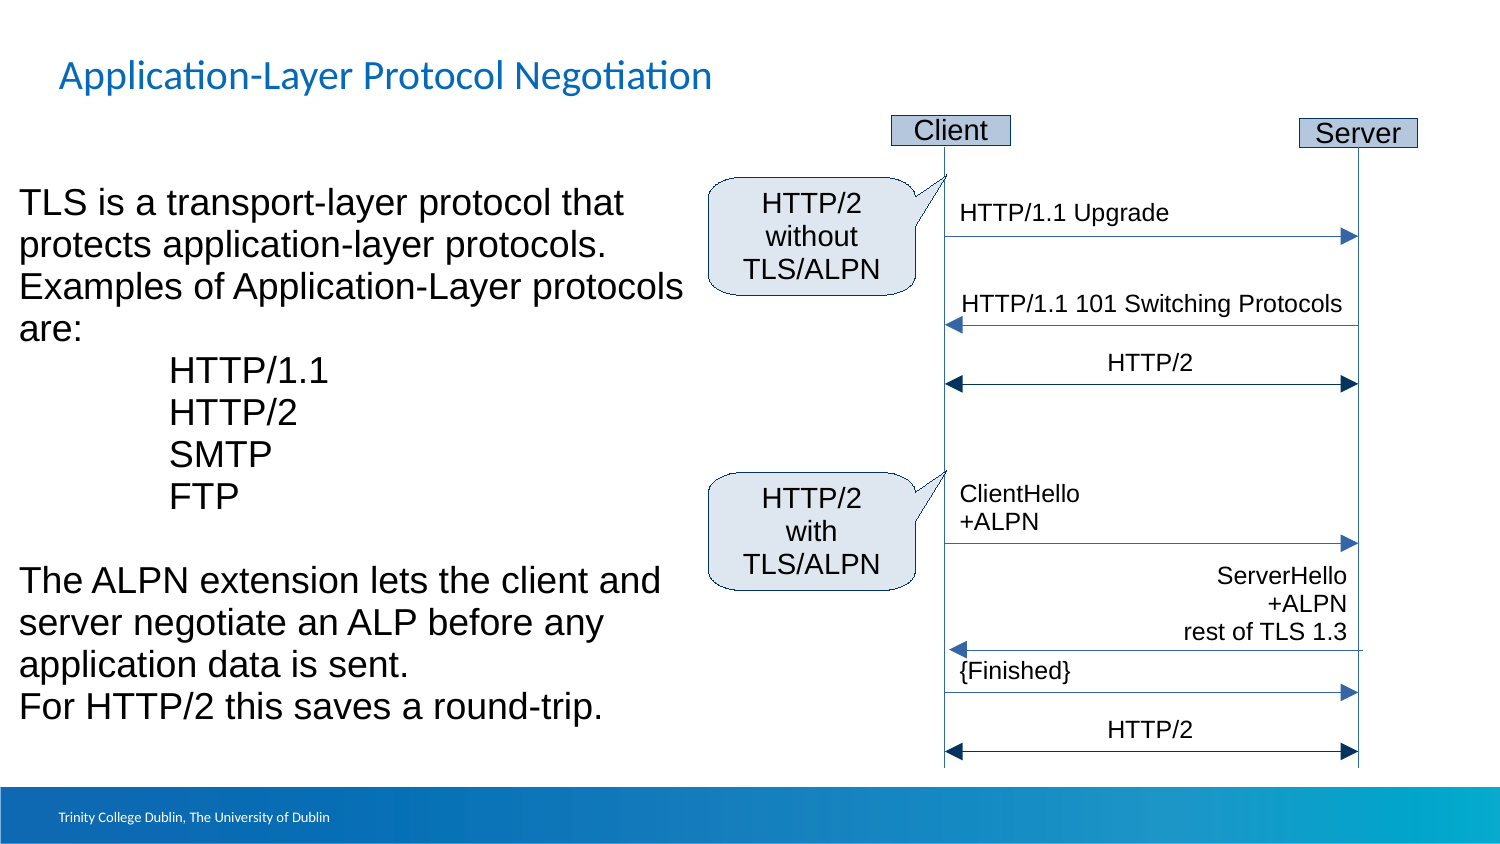

# Application-Layer Protocol Negotiation
Client
Server
TLS is a transport-layer protocol that protects application-layer protocols.
Examples of Application-Layer protocols are:
	HTTP/1.1
	HTTP/2
	SMTP
	FTP
The ALPN extension lets the client and server negotiate an ALP before any application data is sent.
For HTTP/2 this saves a round-trip.
HTTP/2
without TLS/ALPN
HTTP/1.1 Upgrade
HTTP/1.1 101 Switching Protocols
HTTP/2
HTTP/2
with TLS/ALPN
ClientHello
+ALPN
ServerHello
+ALPN
rest of TLS 1.3
{Finished}
HTTP/2